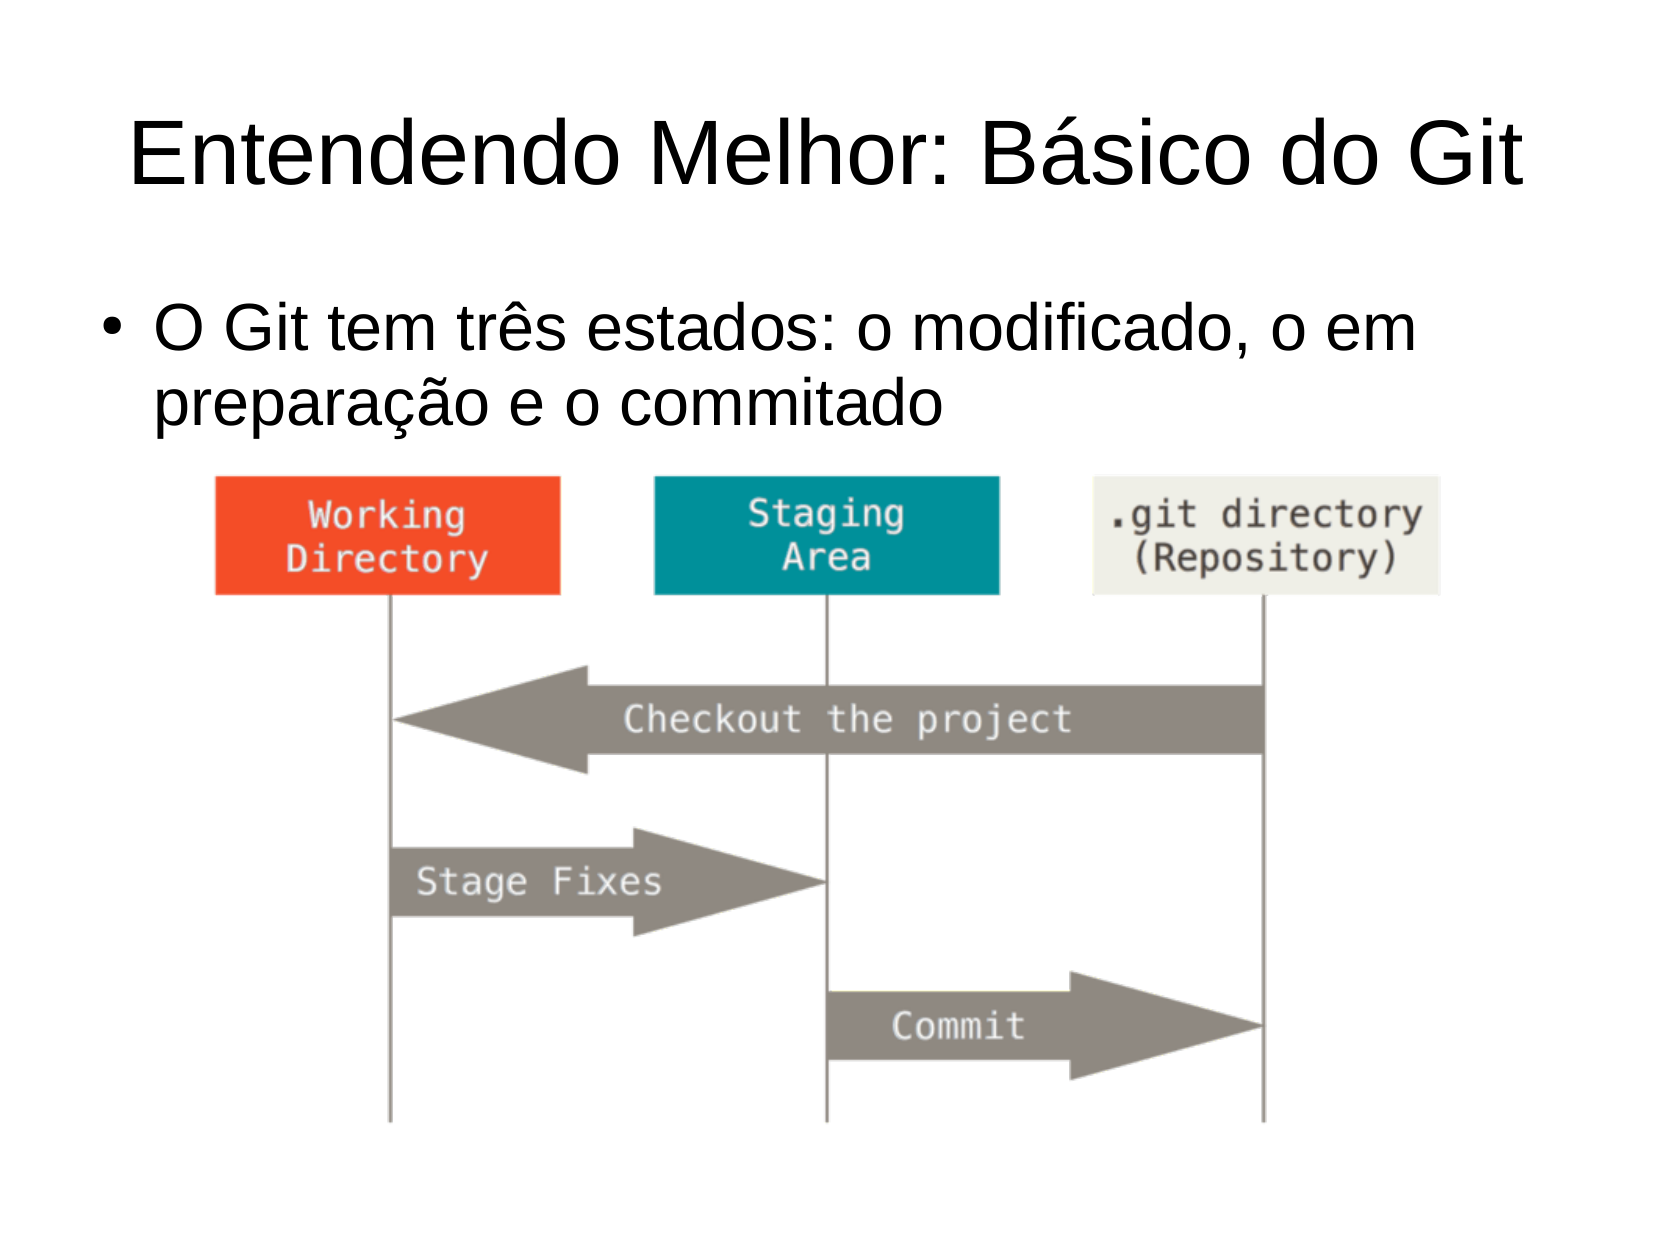

# Entendendo Melhor: Básico do Git
O Git tem três estados: o modificado, o em preparação e o commitado